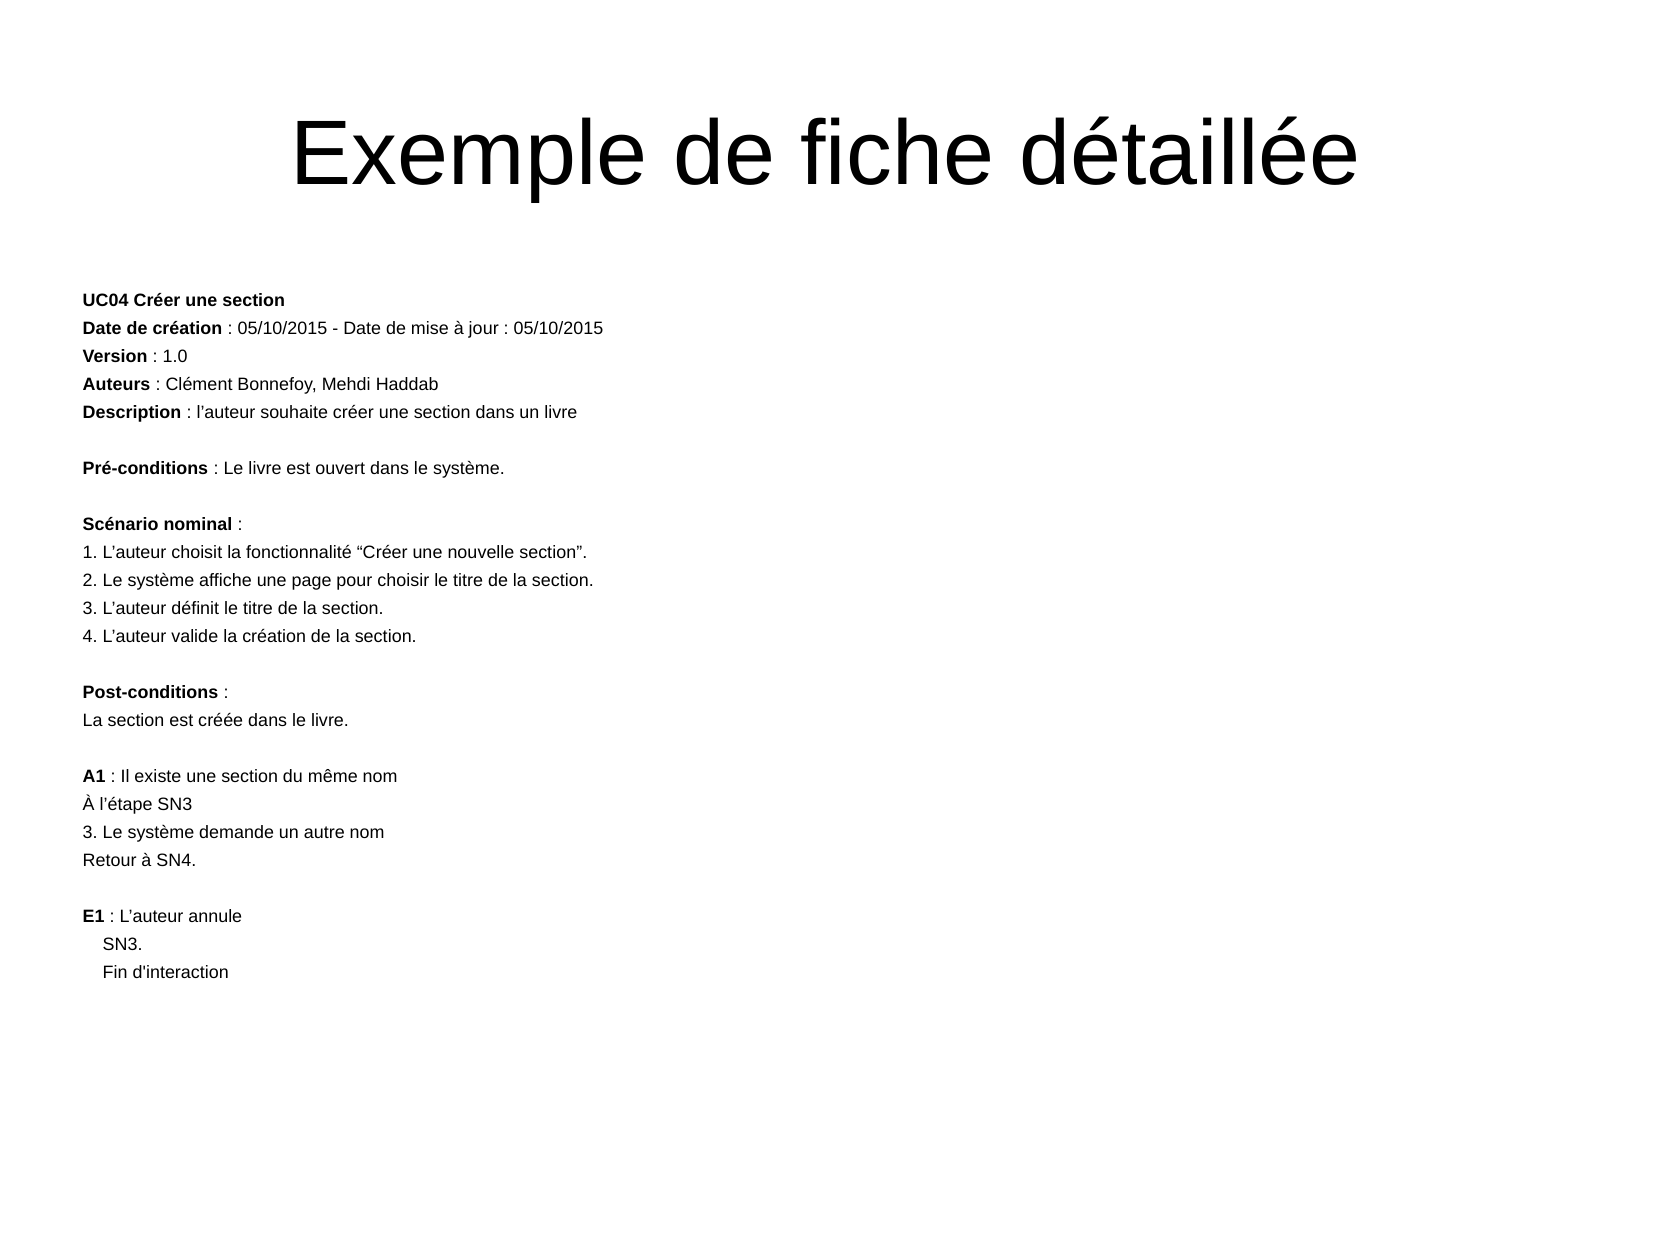

# Exemple de fiche détaillée
UC04 Créer une section
Date de création : 05/10/2015 - Date de mise à jour : 05/10/2015
Version : 1.0
Auteurs : Clément Bonnefoy, Mehdi Haddab
Description : l’auteur souhaite créer une section dans un livre
Pré-conditions : Le livre est ouvert dans le système.
Scénario nominal :
1. L’auteur choisit la fonctionnalité “Créer une nouvelle section”.
2. Le système affiche une page pour choisir le titre de la section.
3. L’auteur définit le titre de la section.
4. L’auteur valide la création de la section.
Post-conditions :
La section est créée dans le livre.
A1 : Il existe une section du même nom
À l’étape SN3
3. Le système demande un autre nom
Retour à SN4.
E1 : L’auteur annule
    SN3.
    Fin d'interaction